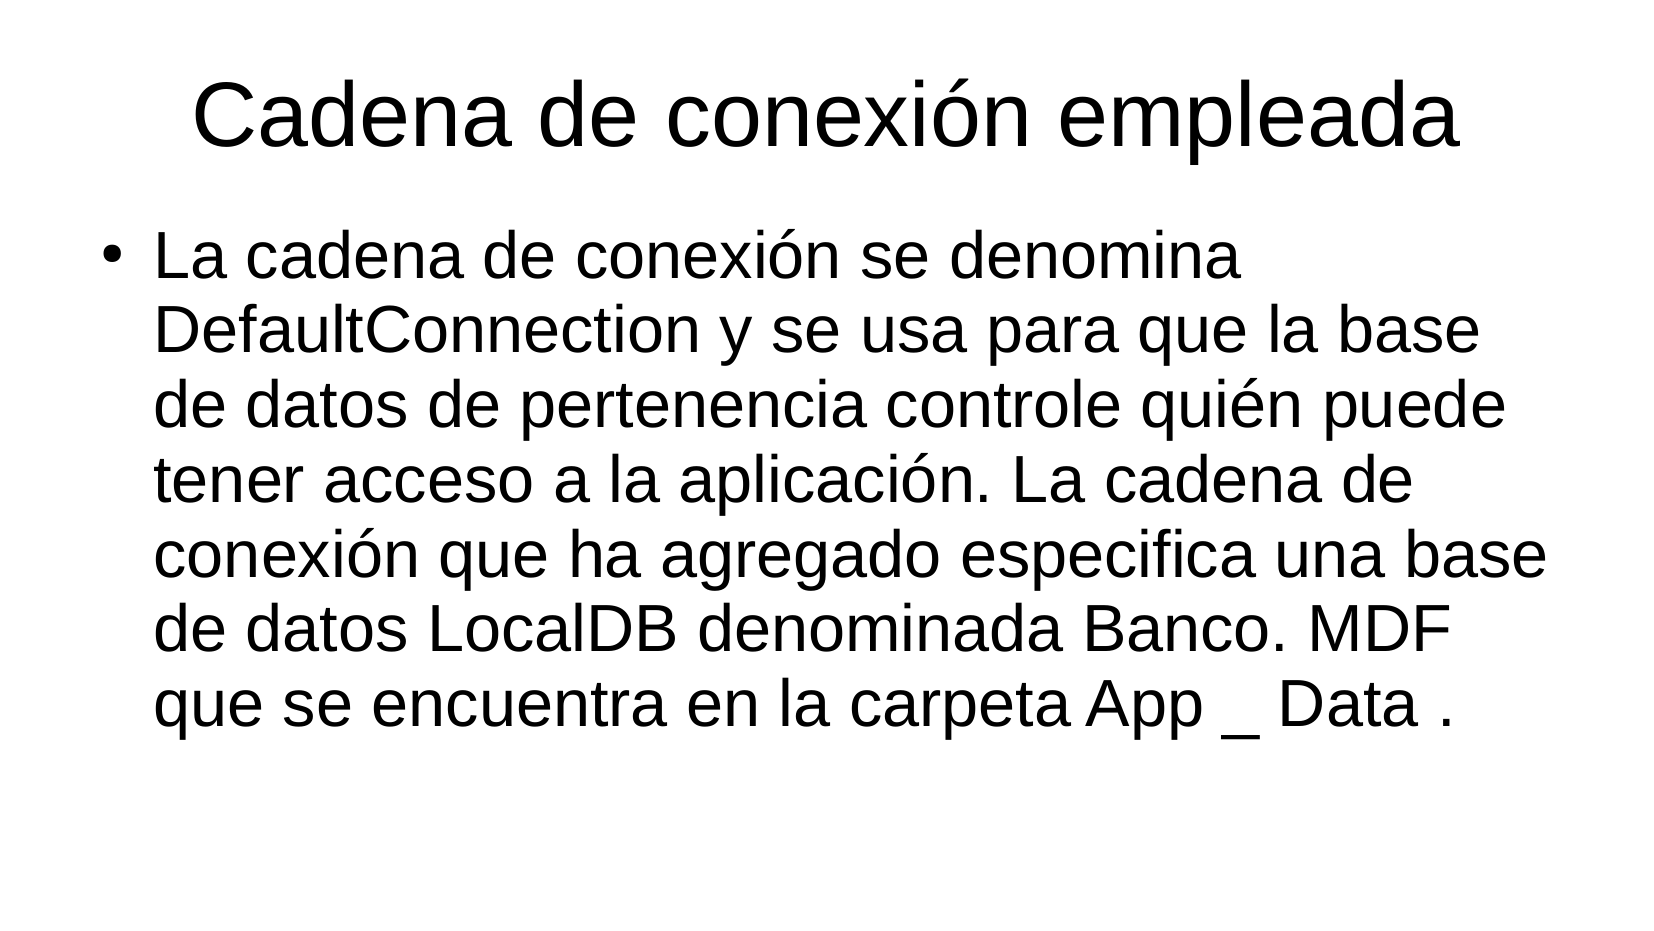

# Cadena de conexión empleada
La cadena de conexión se denomina DefaultConnection y se usa para que la base de datos de pertenencia controle quién puede tener acceso a la aplicación. La cadena de conexión que ha agregado especifica una base de datos LocalDB denominada Banco. MDF que se encuentra en la carpeta App _ Data .